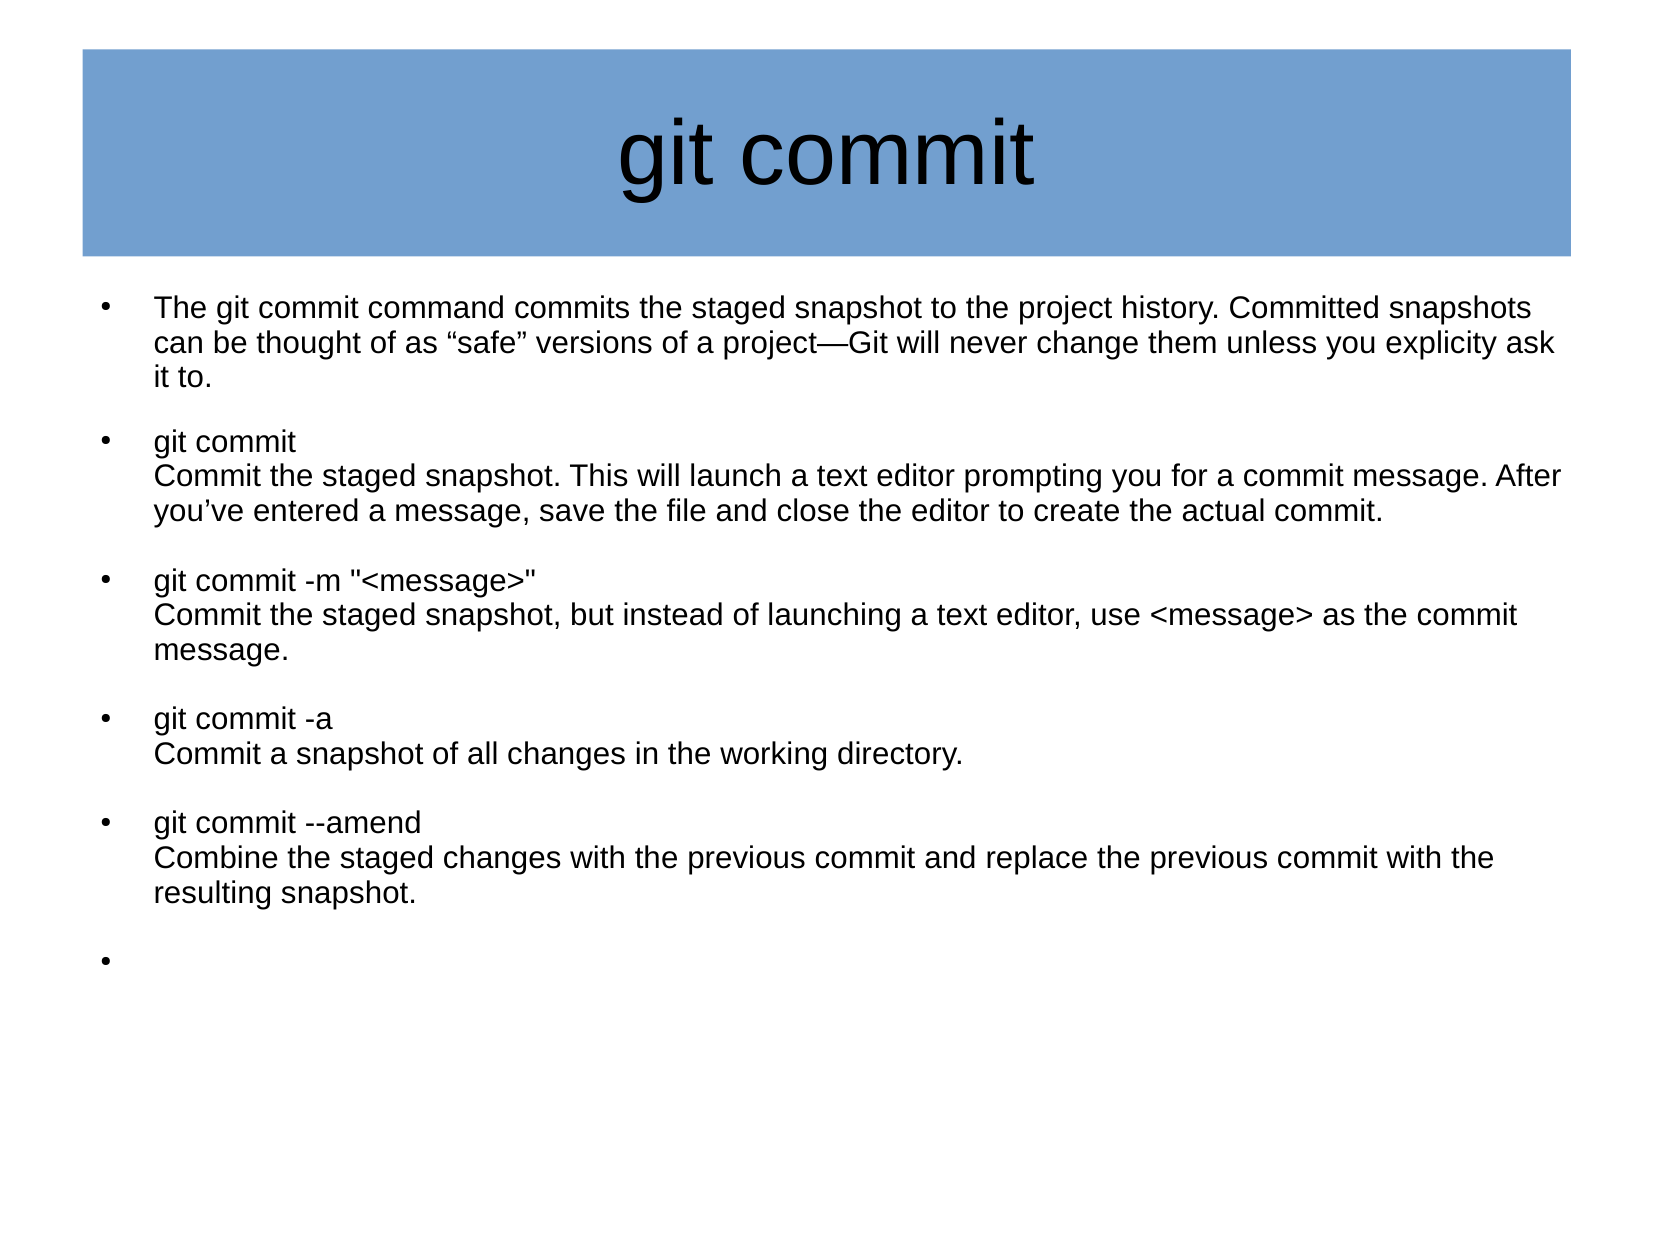

# git commit
The git commit command commits the staged snapshot to the project history. Committed snapshots can be thought of as “safe” versions of a project—Git will never change them unless you explicity ask it to.
git commit
Commit the staged snapshot. This will launch a text editor prompting you for a commit message. After you’ve entered a message, save the file and close the editor to create the actual commit.
git commit -m "<message>"
Commit the staged snapshot, but instead of launching a text editor, use <message> as the commit message.
git commit -a
Commit a snapshot of all changes in the working directory.
git commit --amend
Combine the staged changes with the previous commit and replace the previous commit with the resulting snapshot.